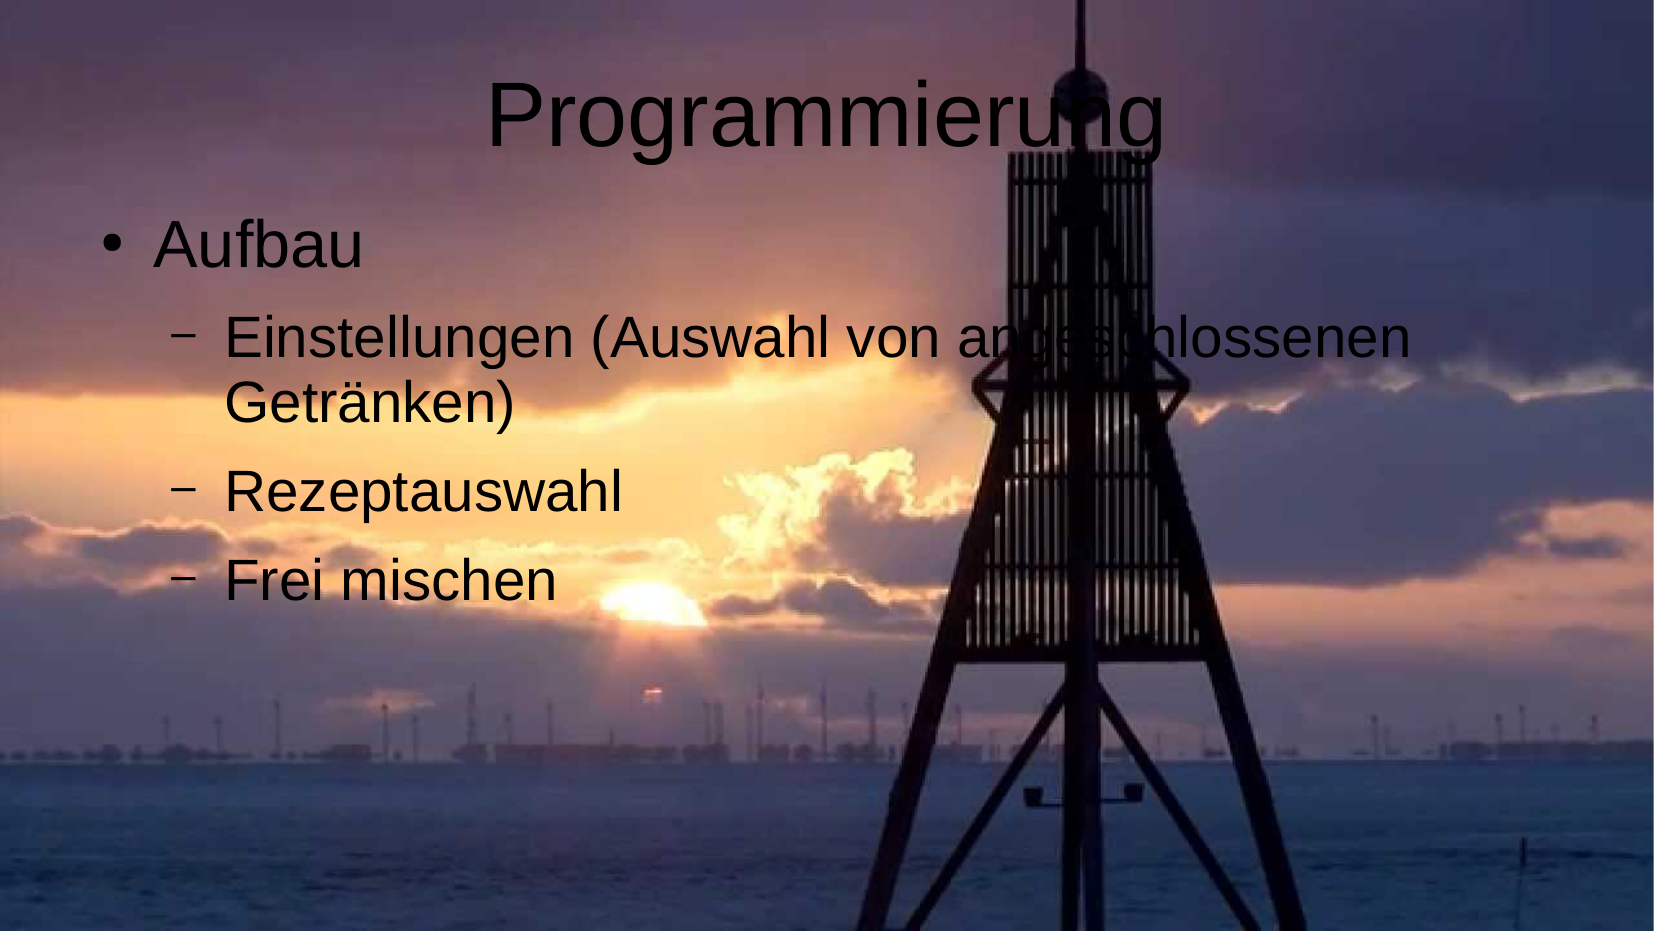

# Programmierung
Aufbau
Einstellungen (Auswahl von angeschlossenen Getränken)
Rezeptauswahl
Frei mischen